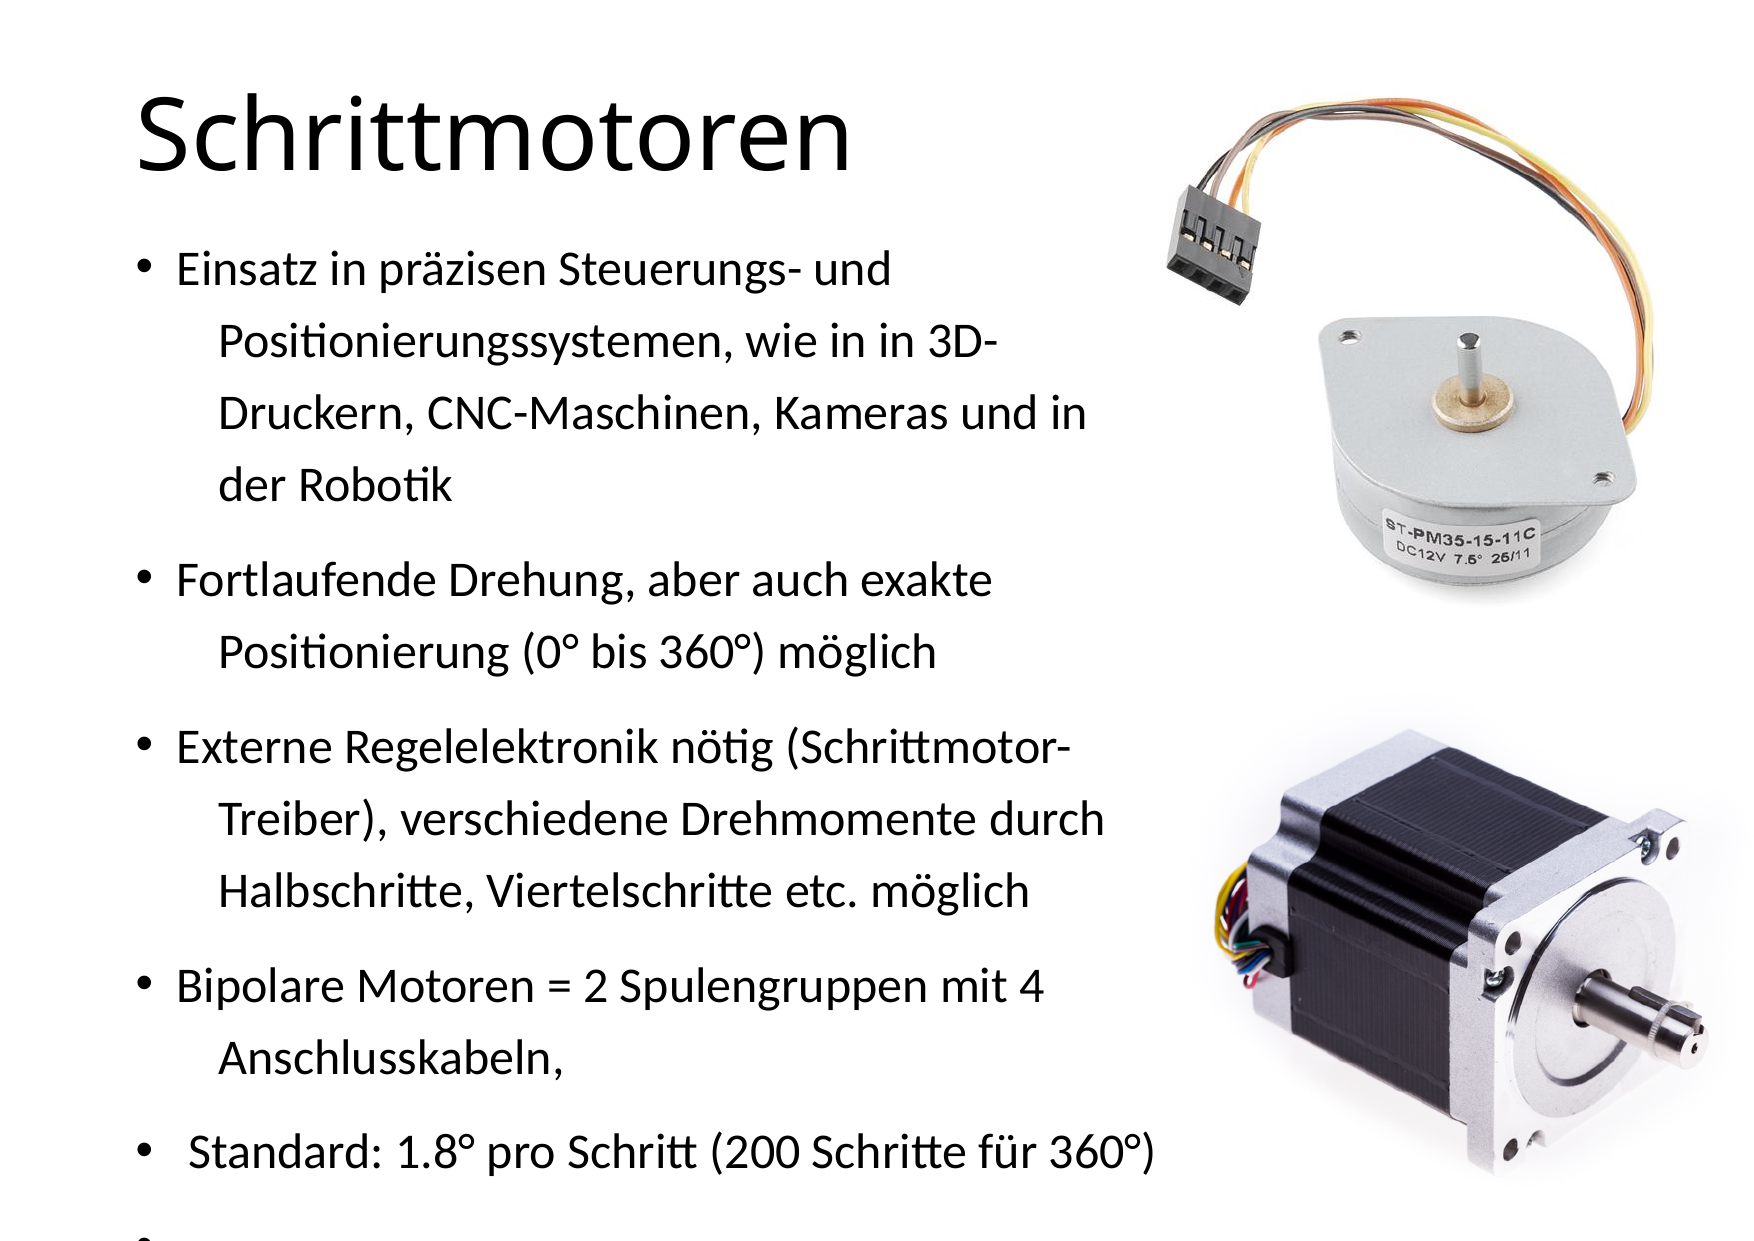

# Schrittmotoren
Einsatz in präzisen Steuerungs- und Positionierungssystemen, wie in in 3D-Druckern, CNC-Maschinen, Kameras und in der Robotik
Fortlaufende Drehung, aber auch exakte Positionierung (0° bis 360°) möglich
Externe Regelelektronik nötig (Schrittmotor-Treiber), verschiedene Drehmomente durch Halbschritte, Viertelschritte etc. möglich
Bipolare Motoren = 2 Spulengruppen mit 4 Anschlusskabeln,
 Standard: 1.8° pro Schritt (200 Schritte für 360°)